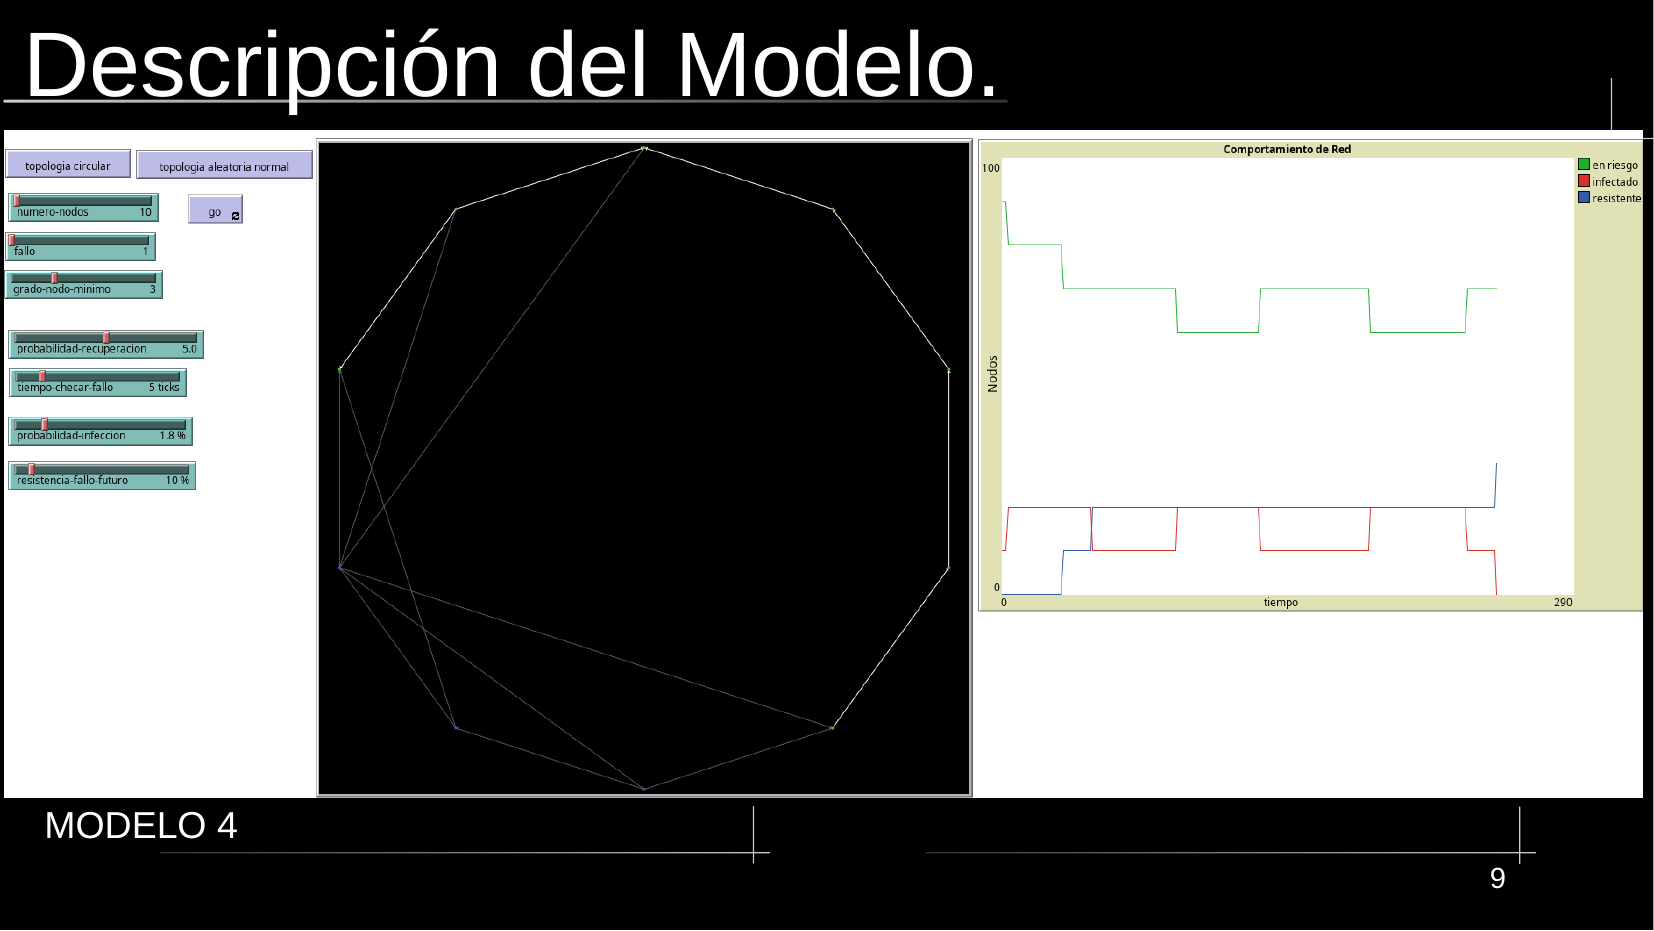

# Descripción del Modelo.
MODELO 4
9